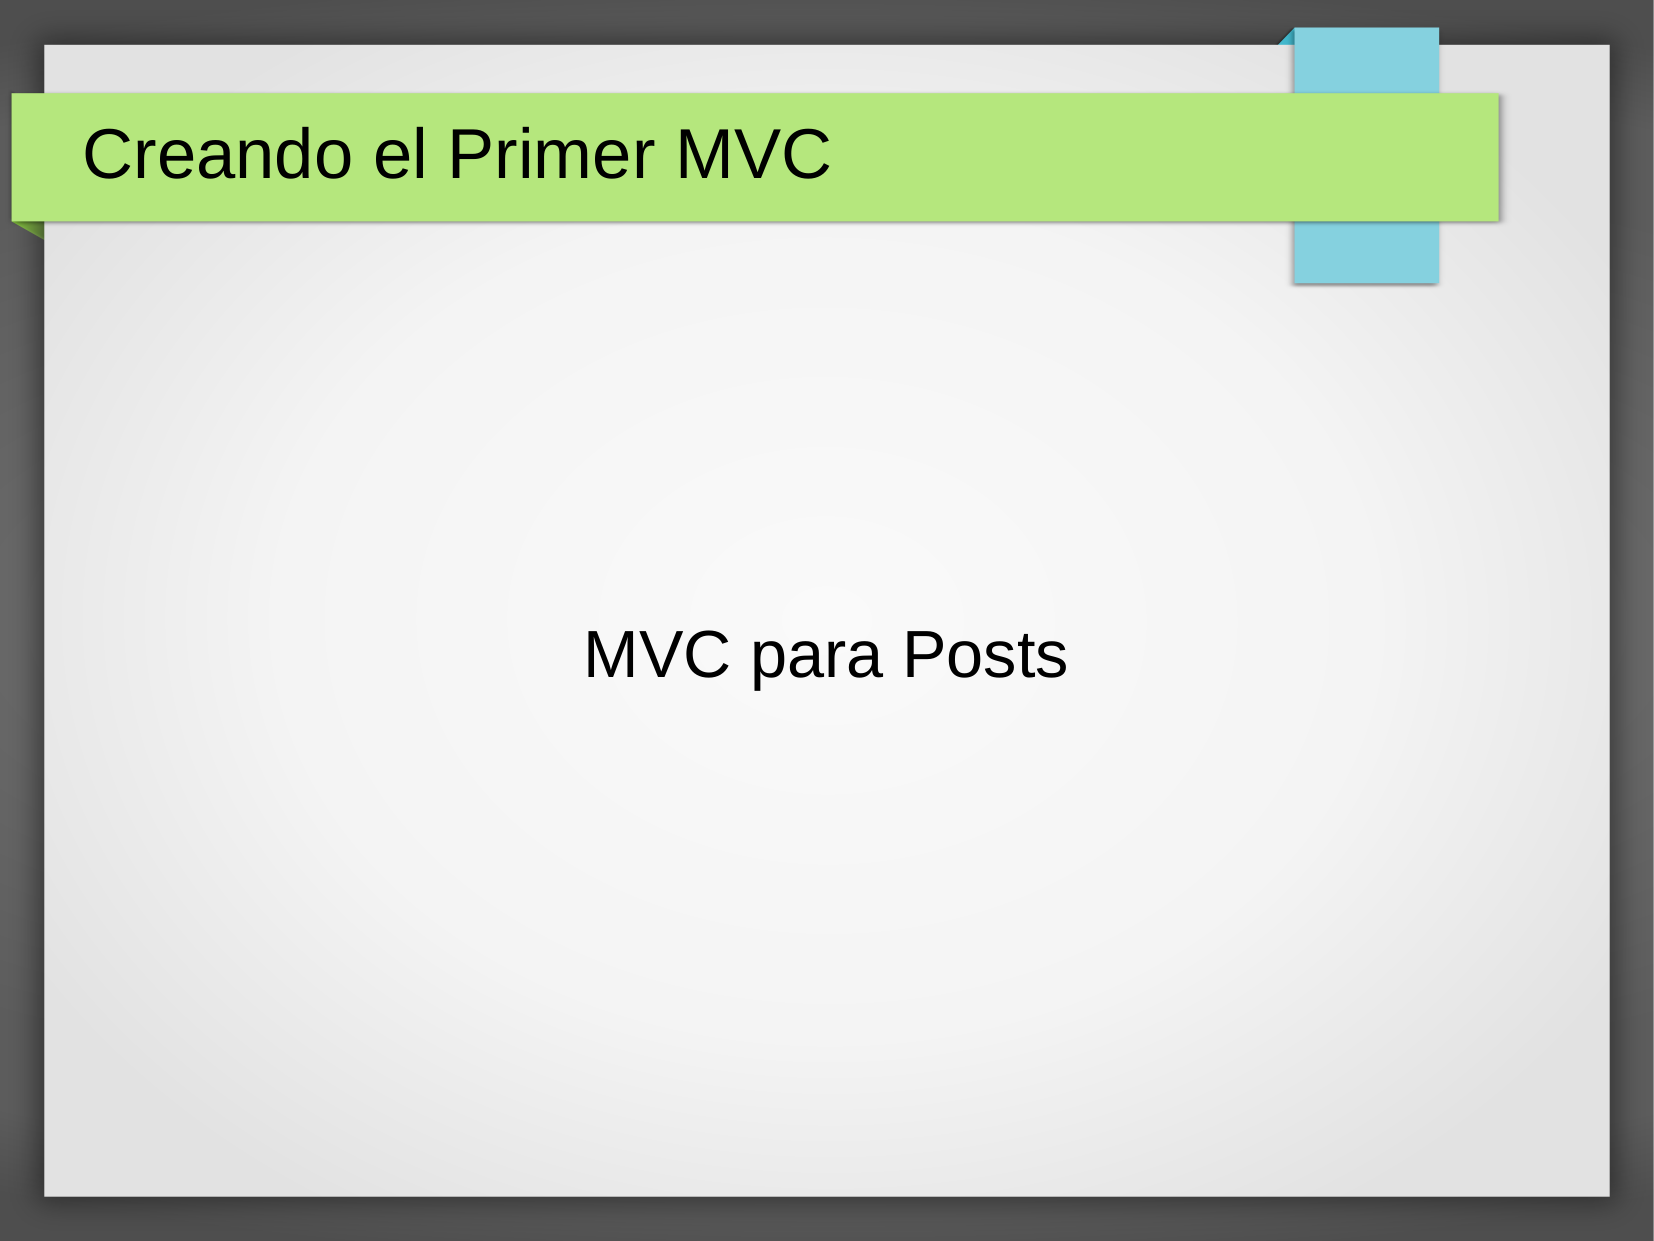

# Creando el Primer MVC
MVC para Posts